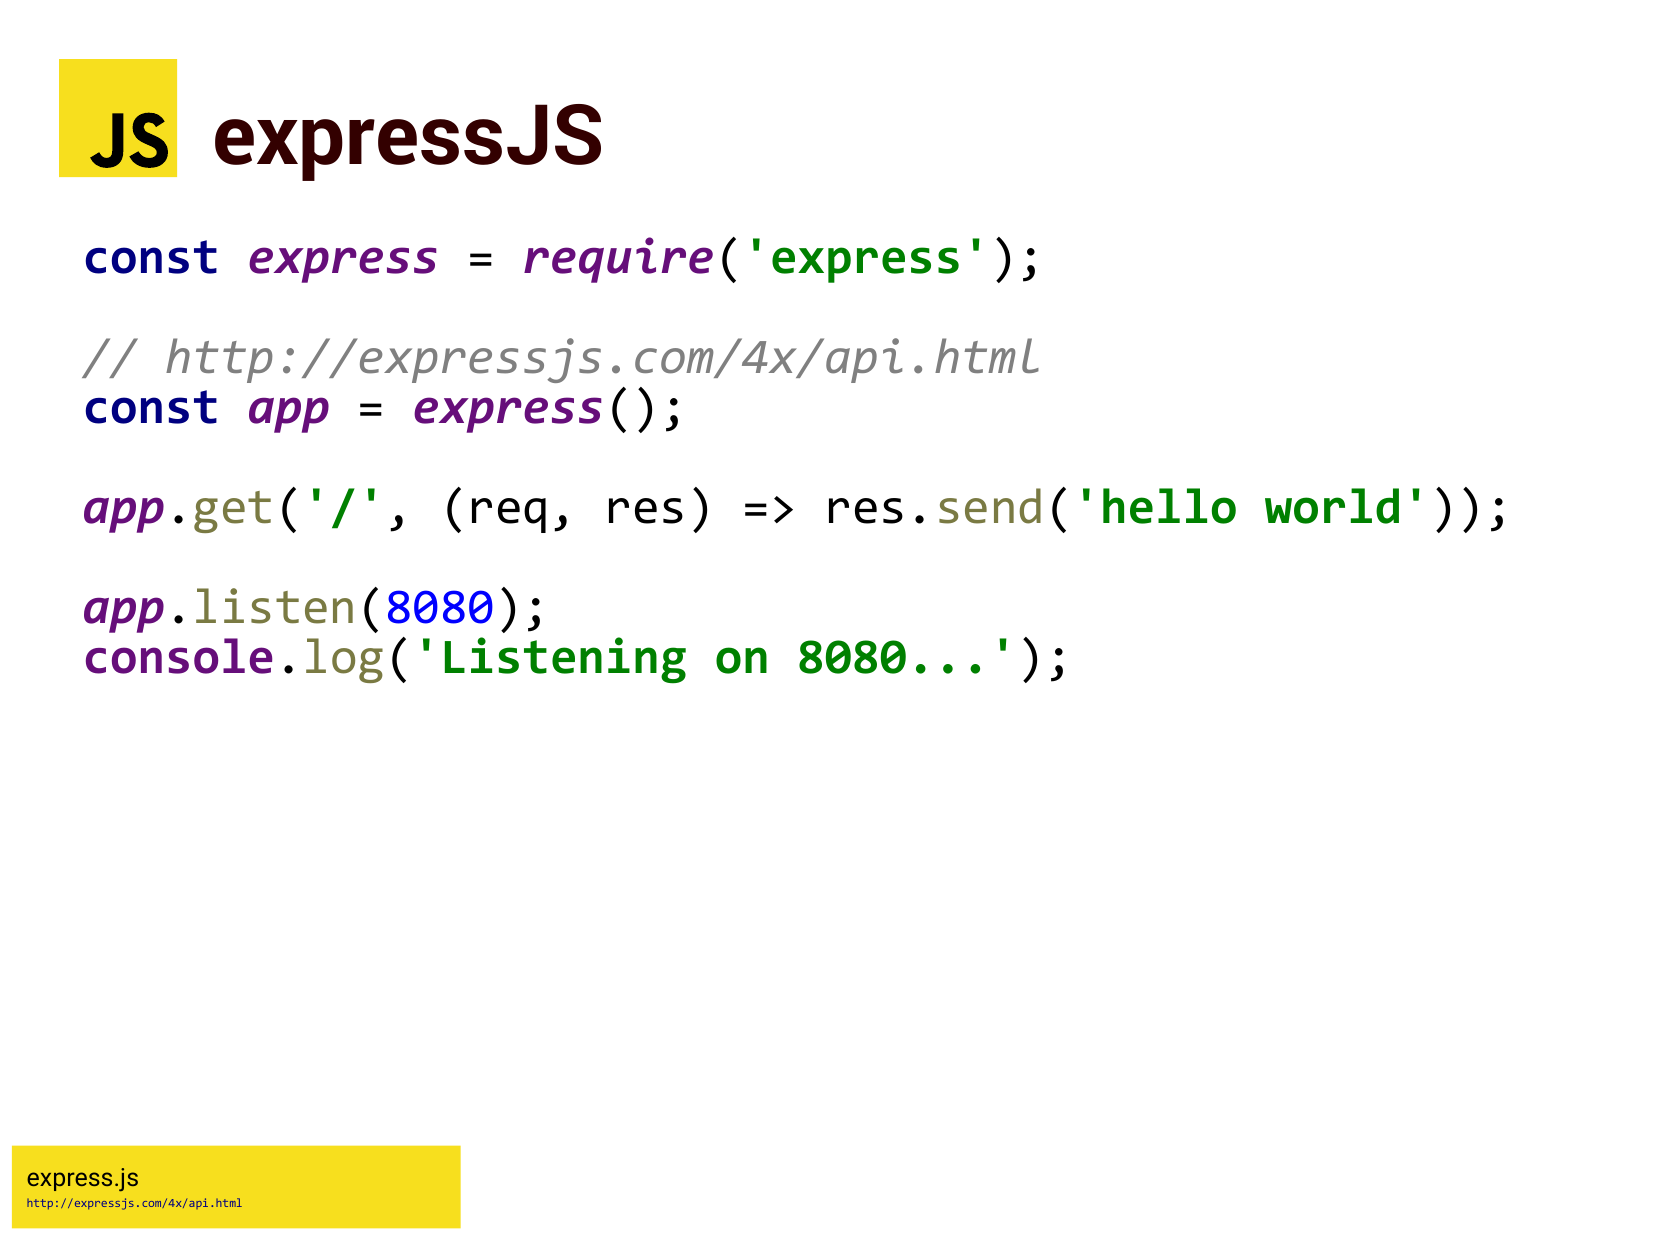

# expressJS
const express = require('express');
// http://expressjs.com/4x/api.html
const app = express();
app.get('/', (req, res) => res.send('hello world'));
app.listen(8080);
console.log('Listening on 8080...');
express.js
http://expressjs.com/4x/api.html